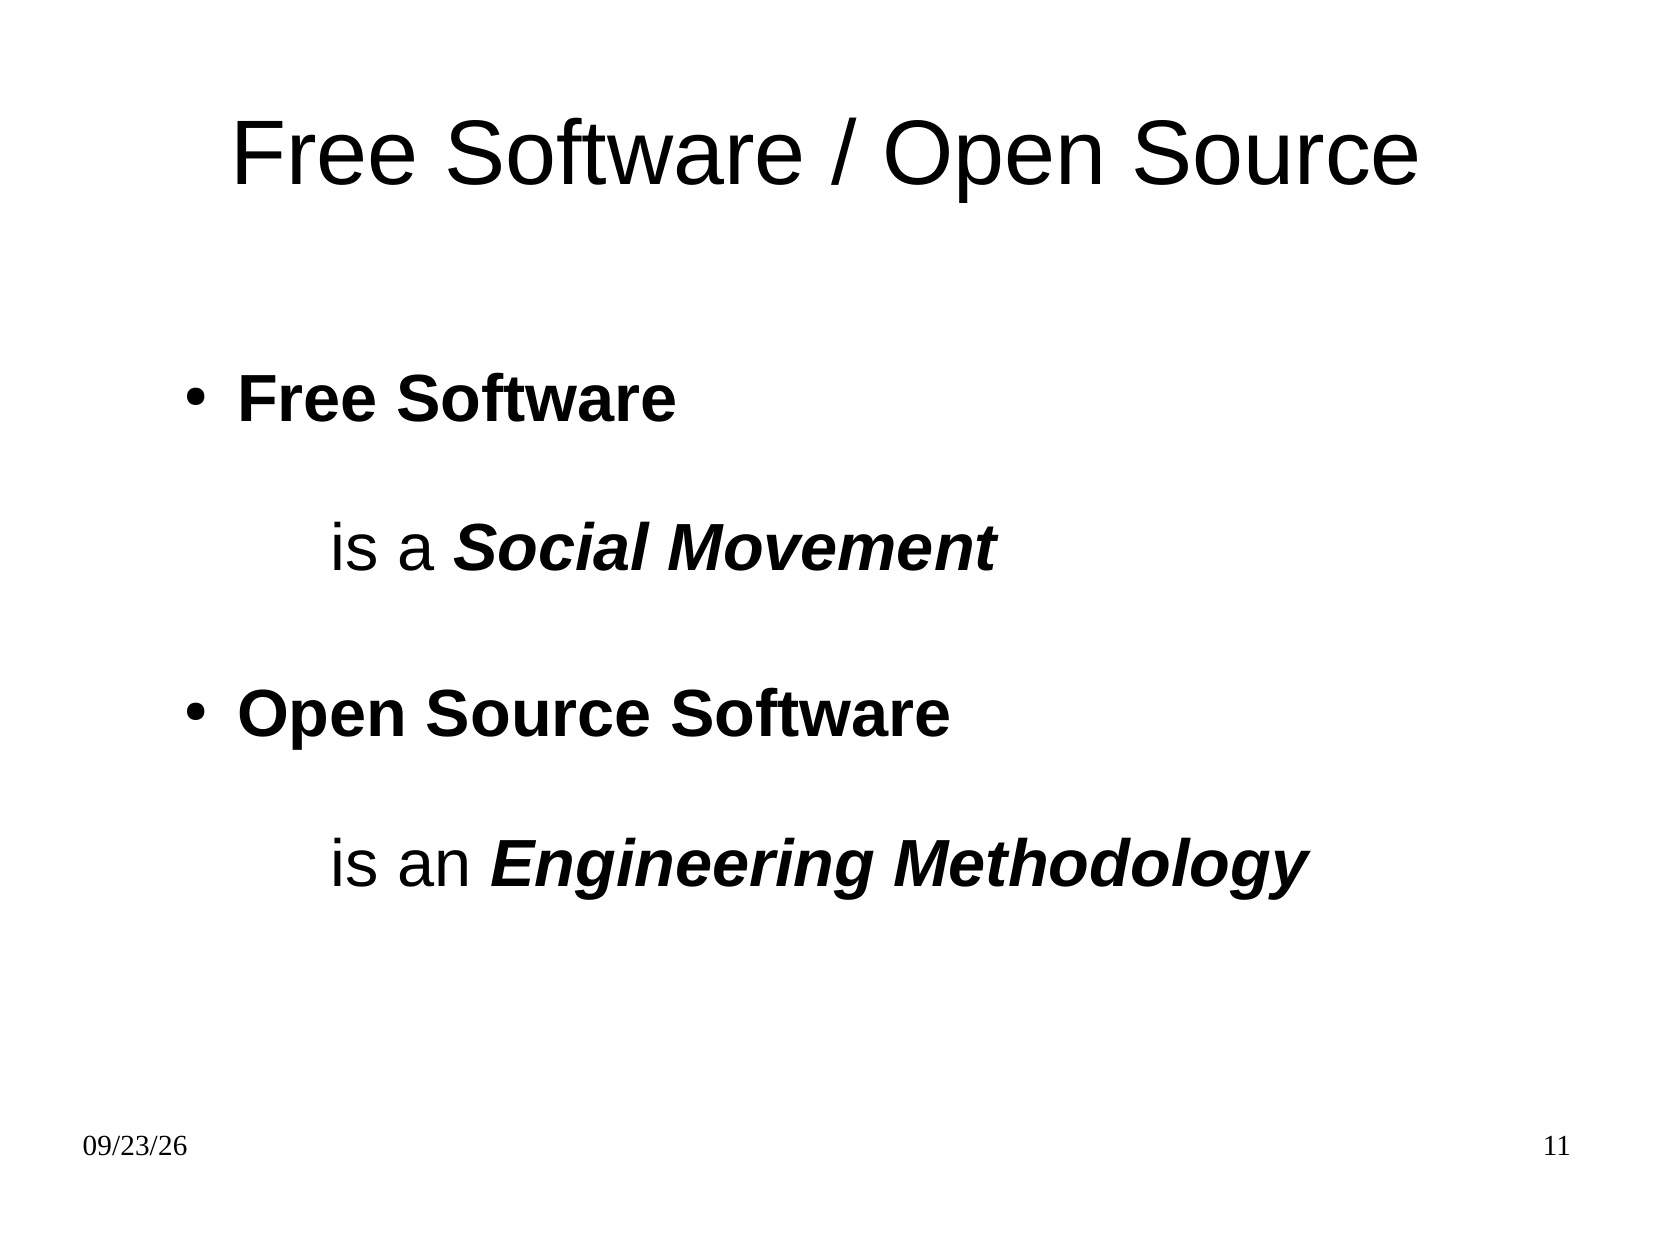

# Free Software / Open Source
Free Software
	is a Social Movement
Open Source Software
	is an Engineering Methodology
11